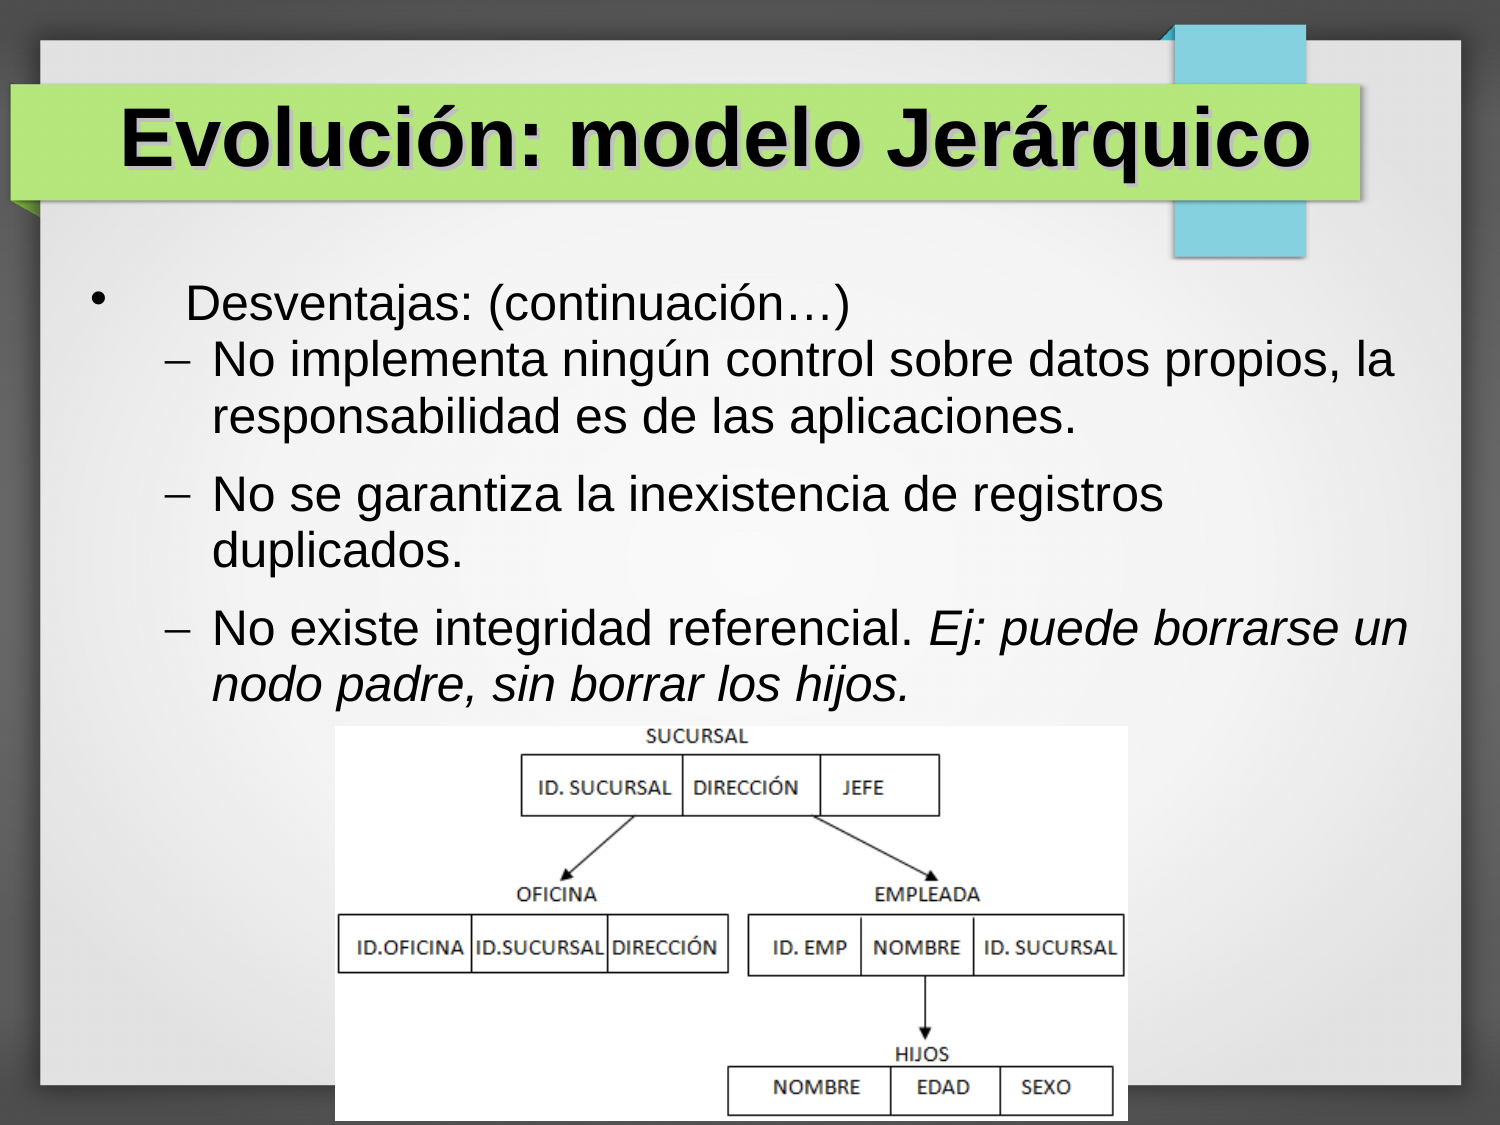

# Evolución: modelo Jerárquico
Desventajas: (continuación…)
No implementa ningún control sobre datos propios, la responsabilidad es de las aplicaciones.
No se garantiza la inexistencia de registros duplicados.
No existe integridad referencial. Ej: puede borrarse un nodo padre, sin borrar los hijos.